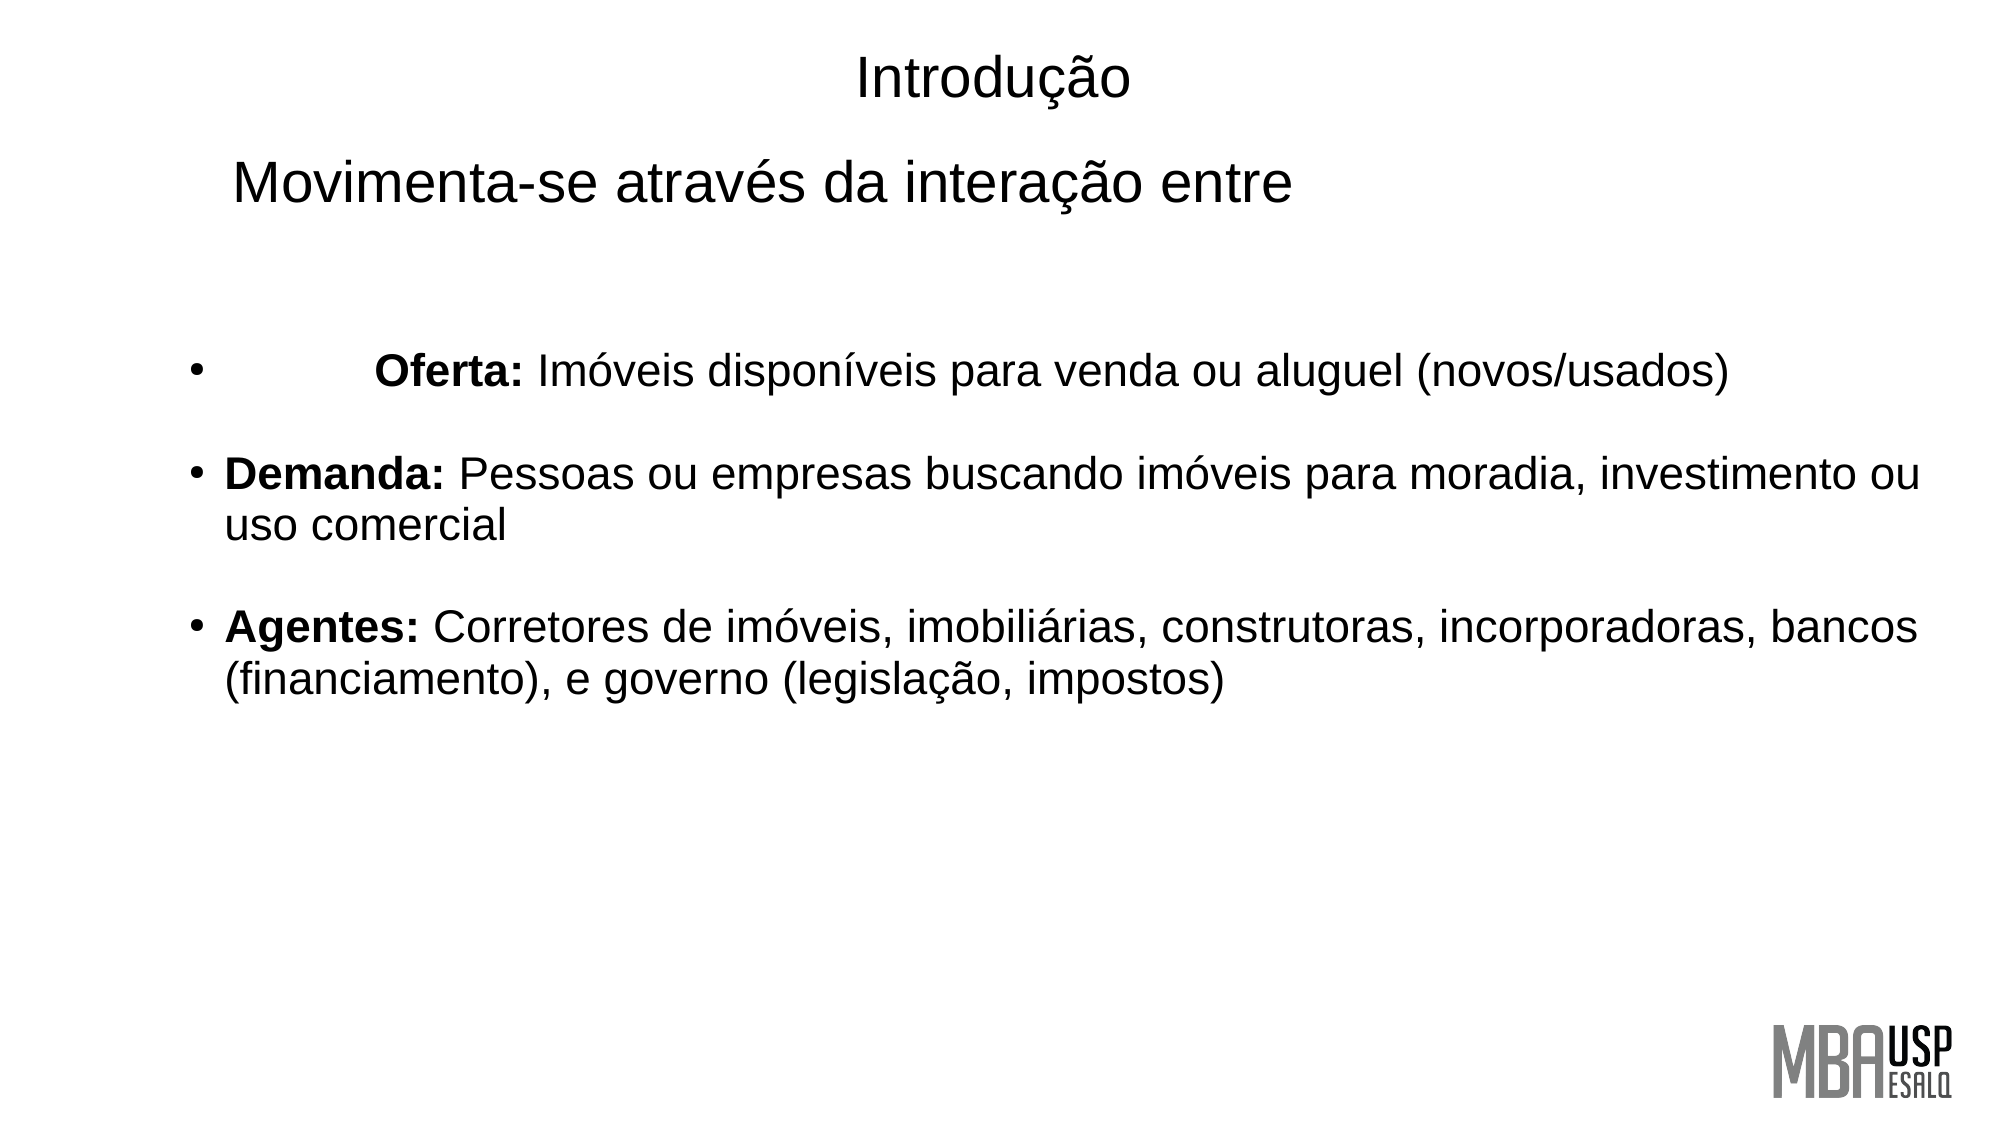

Introdução
	Movimenta-se através da interação entre
	Oferta: Imóveis disponíveis para venda ou aluguel (novos/usados)
Demanda: Pessoas ou empresas buscando imóveis para moradia, investimento ou uso comercial
Agentes: Corretores de imóveis, imobiliárias, construtoras, incorporadoras, bancos (financiamento), e governo (legislação, impostos)